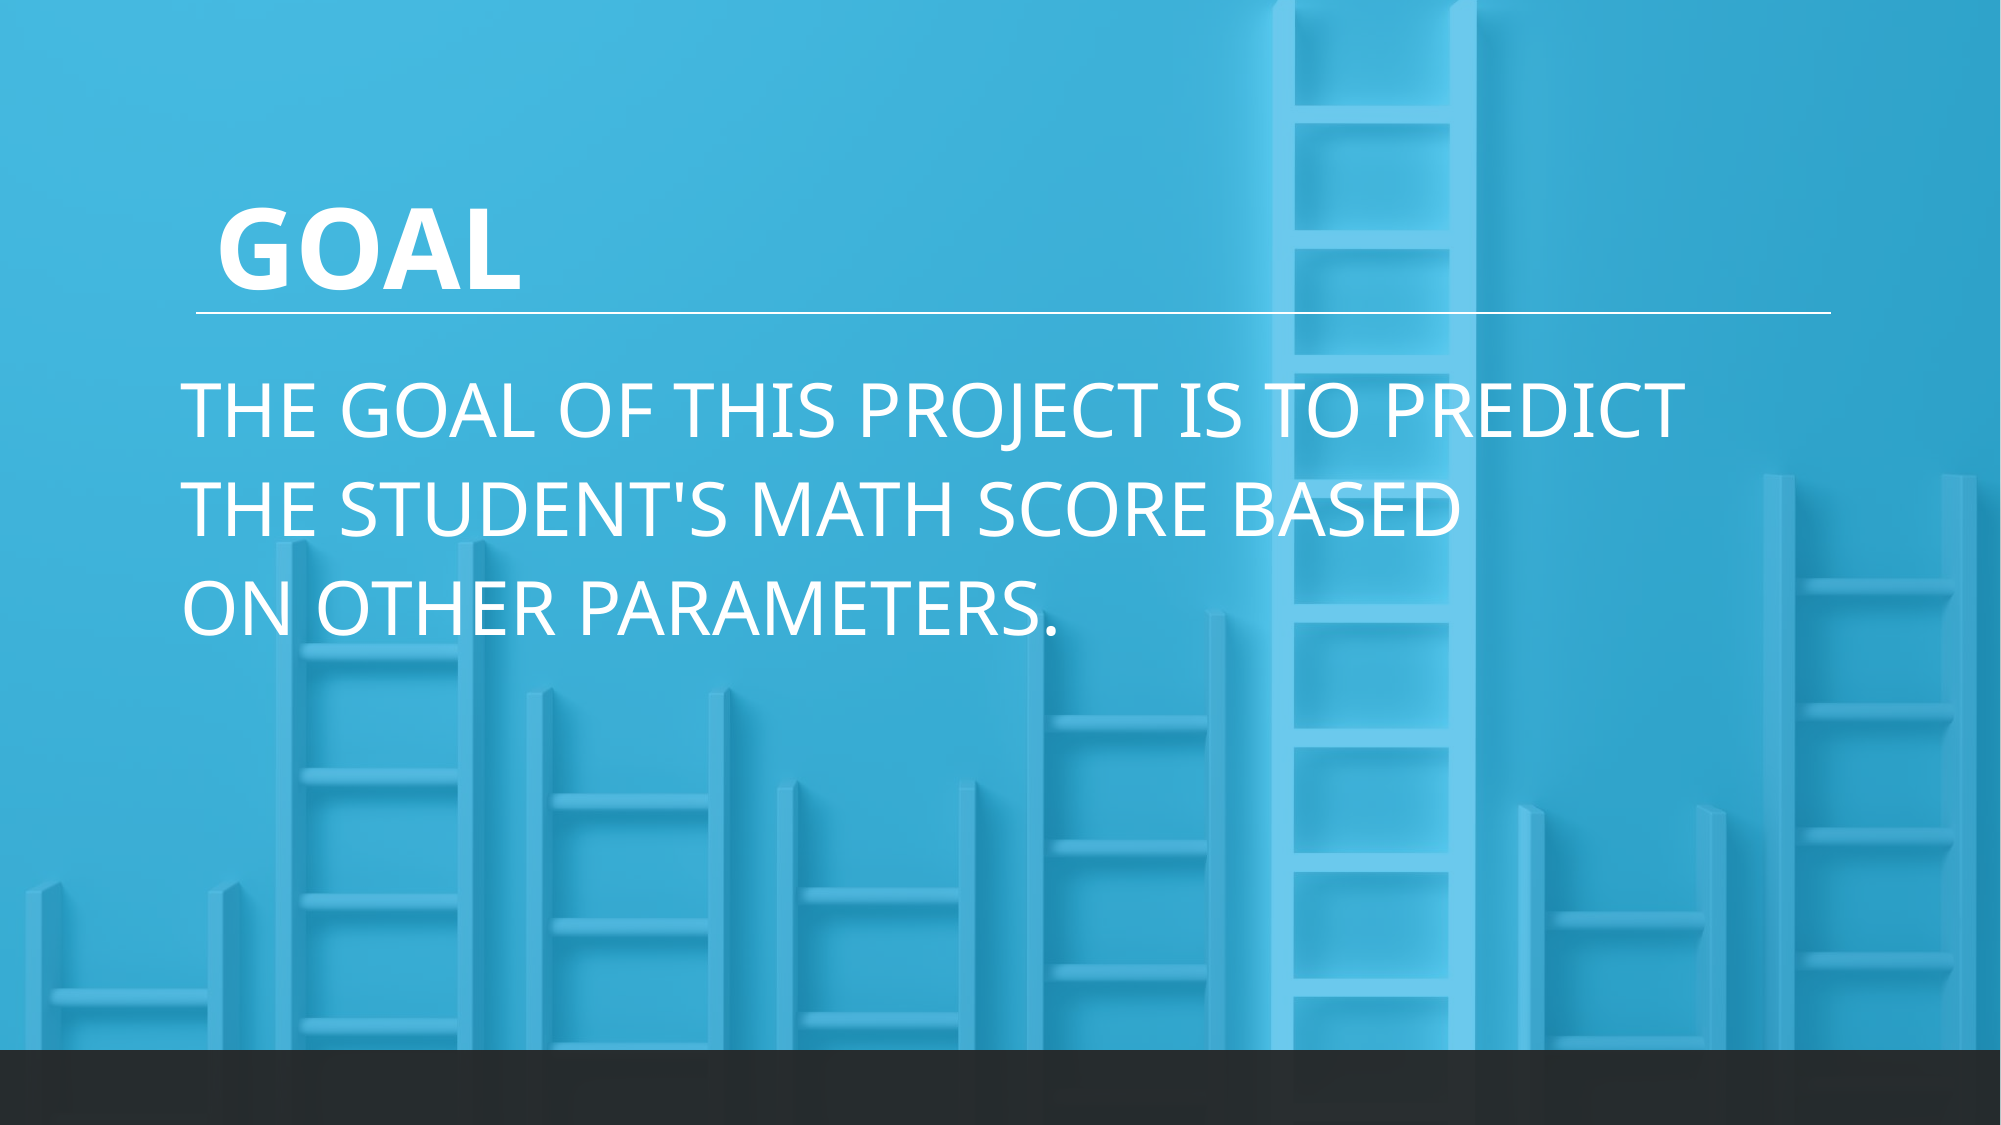

#
GOAL
THE GOAL OF THIS PROJECT IS TO PREDICT THE STUDENT'S MATH SCORE BASED ON OTHER PARAMETERS.